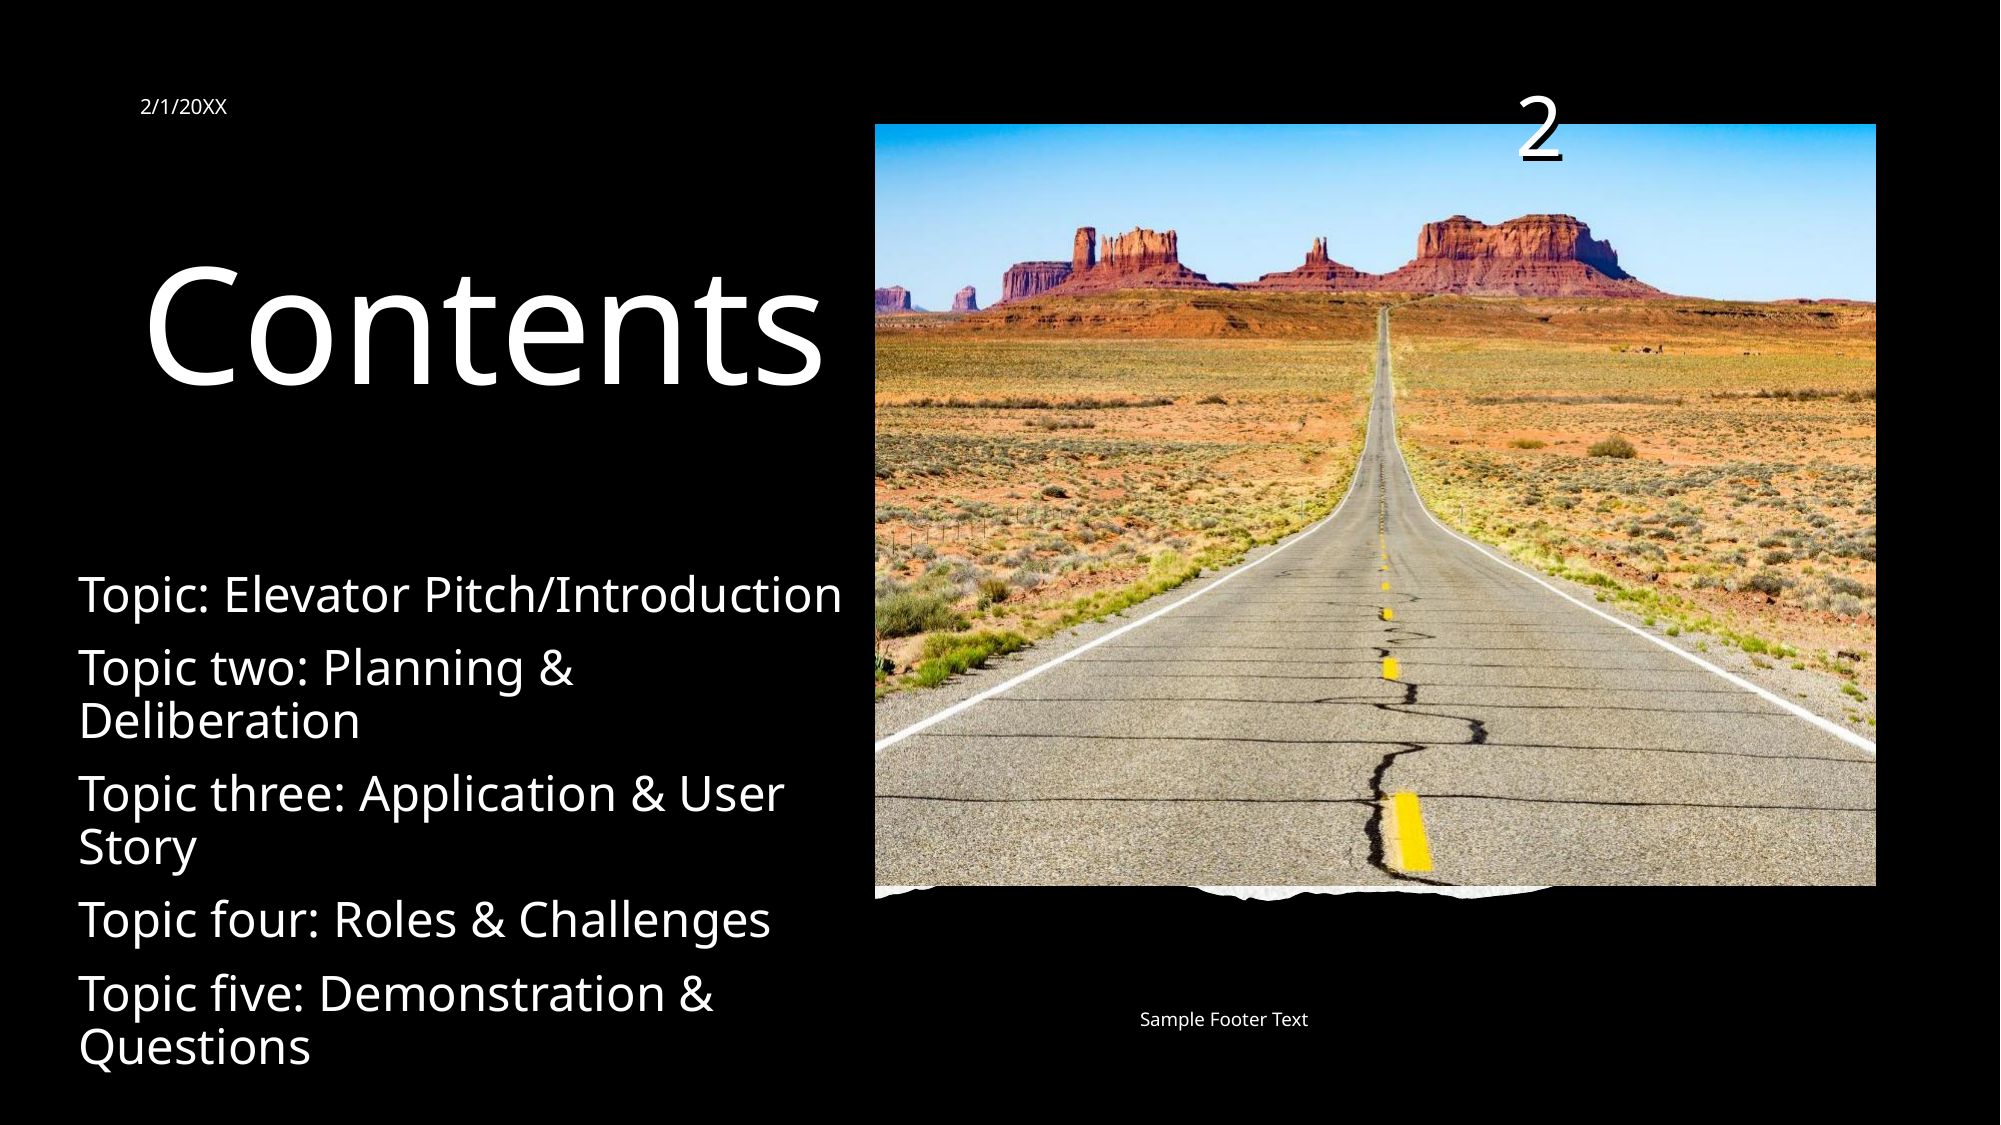

2/1/20XX
# Contents
Topic: Elevator Pitch/Introduction
Topic two: Planning & Deliberation
Topic three: Application & User Story
Topic four: Roles & Challenges
Topic five: Demonstration & Questions
Sample Footer Text